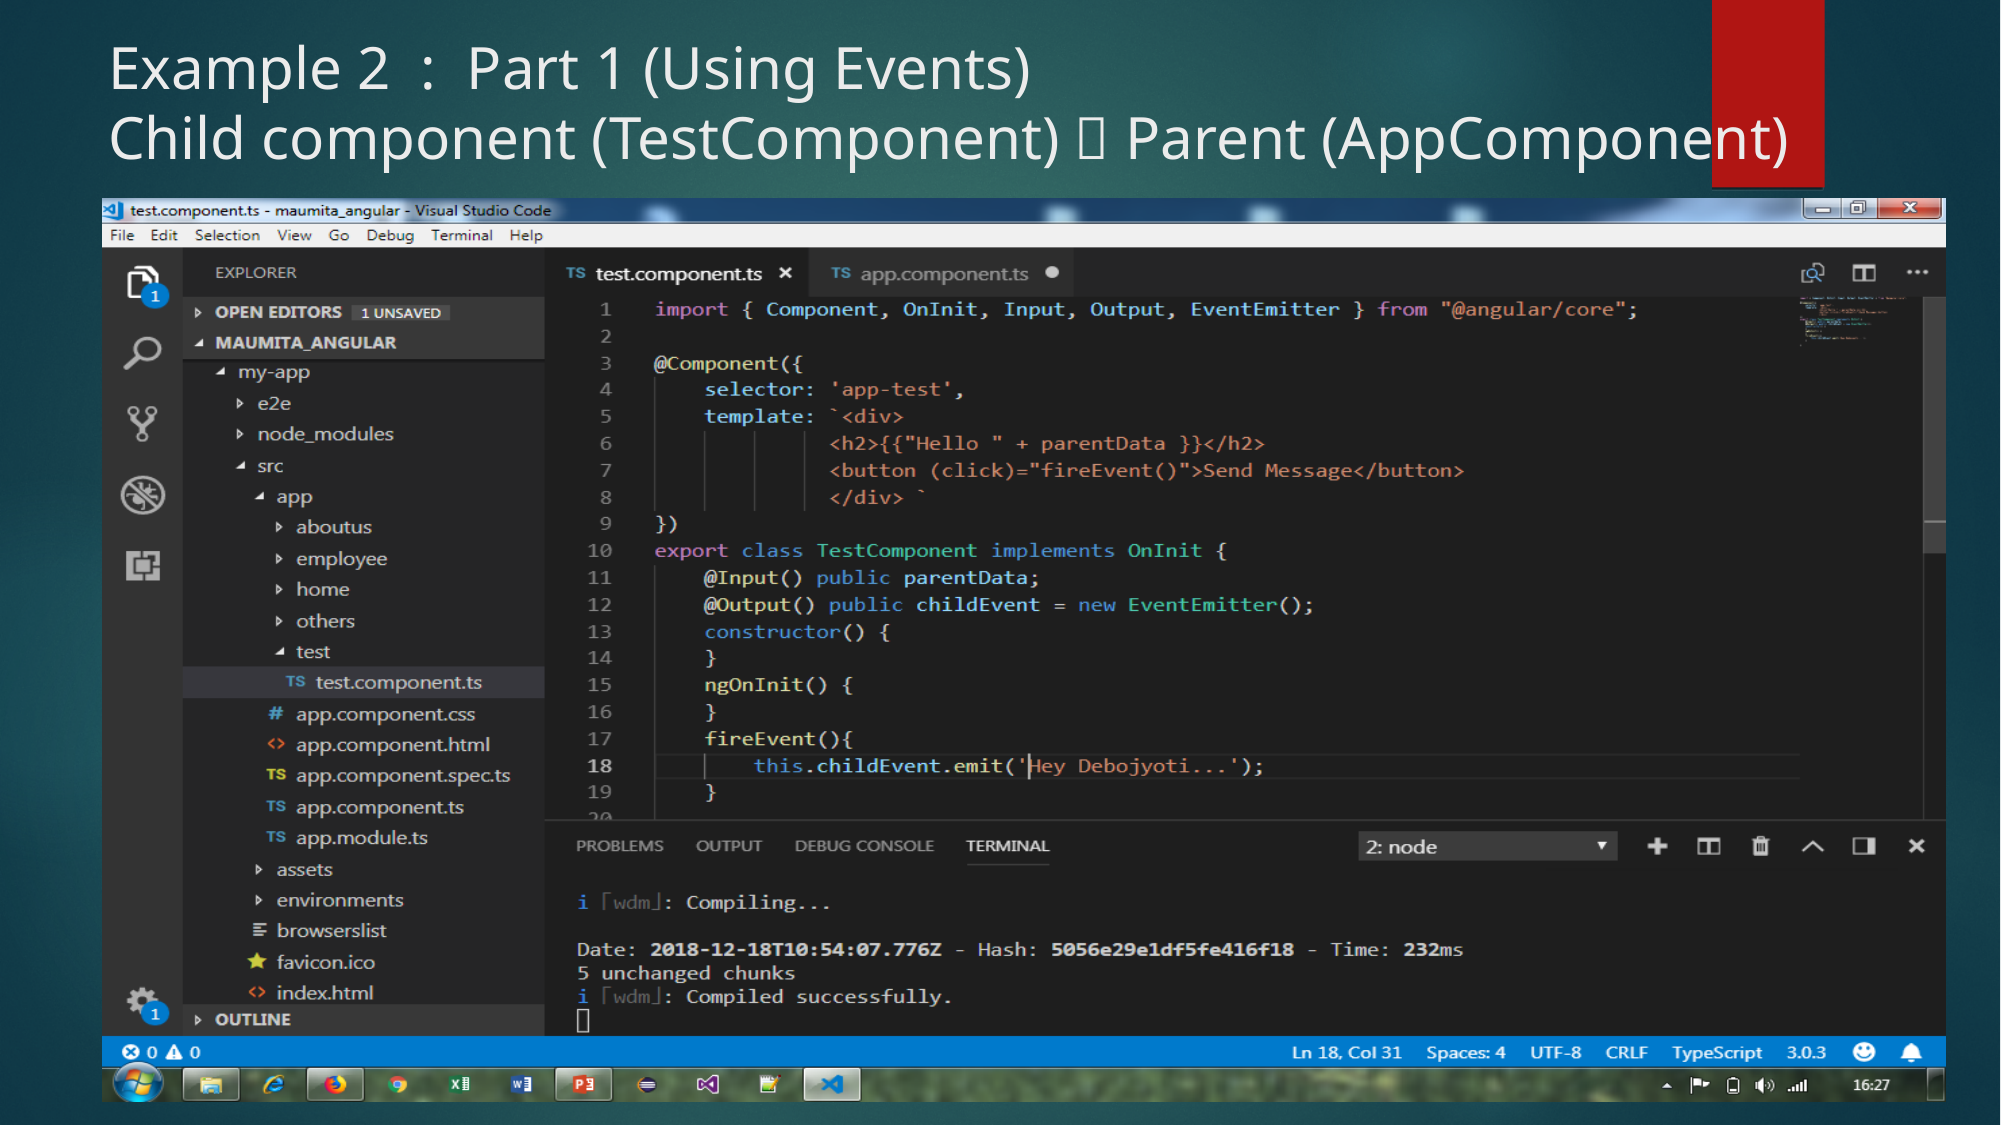

Example 2 : Part 1 (Using Events)
Child component (TestComponent)  Parent (AppComponent)